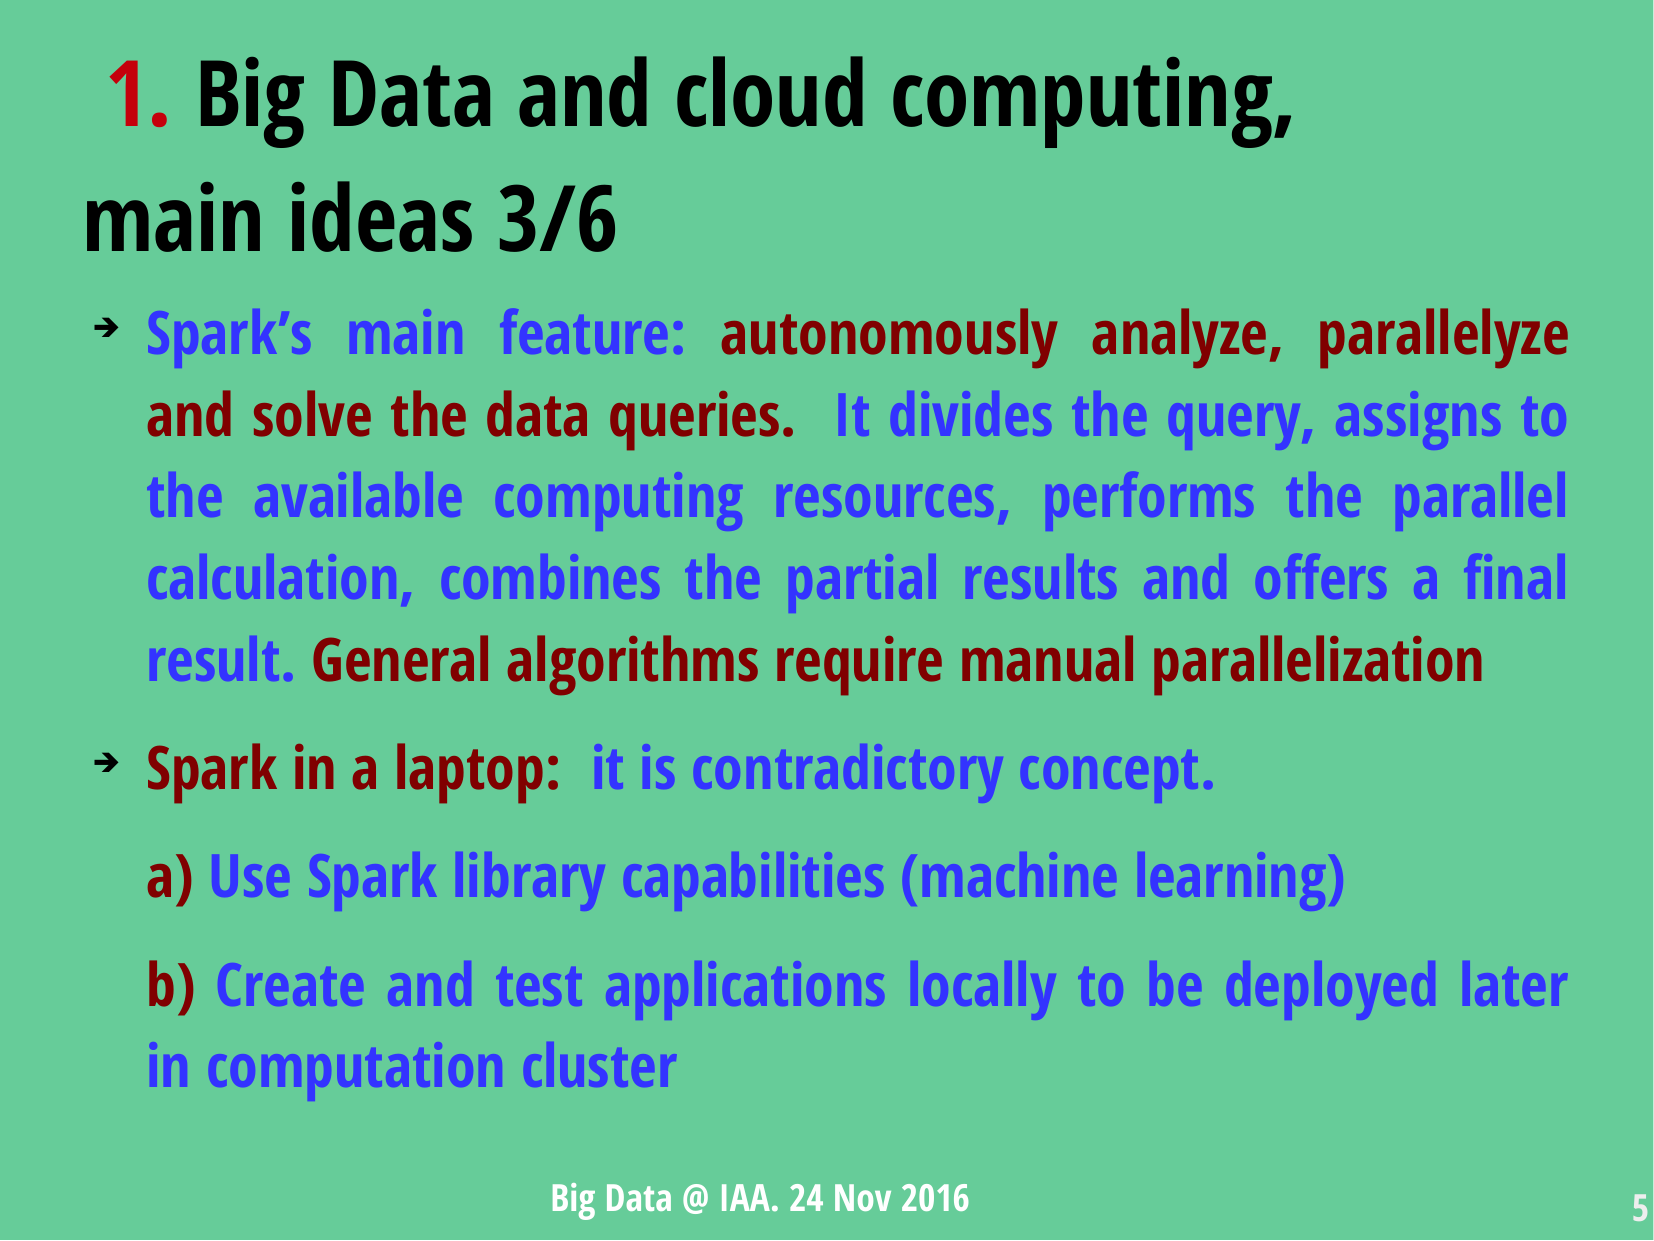

# 1. Big Data and cloud computing, main ideas 3/6
Spark’s main feature: autonomously analyze, parallelyze and solve the data queries. It divides the query, assigns to the available computing resources, performs the parallel calculation, combines the partial results and offers a final result. General algorithms require manual parallelization
Spark in a laptop: it is contradictory concept.
a) Use Spark library capabilities (machine learning)
b) Create and test applications locally to be deployed later in computation cluster
Big Data @ IAA. 24 Nov 2016
5